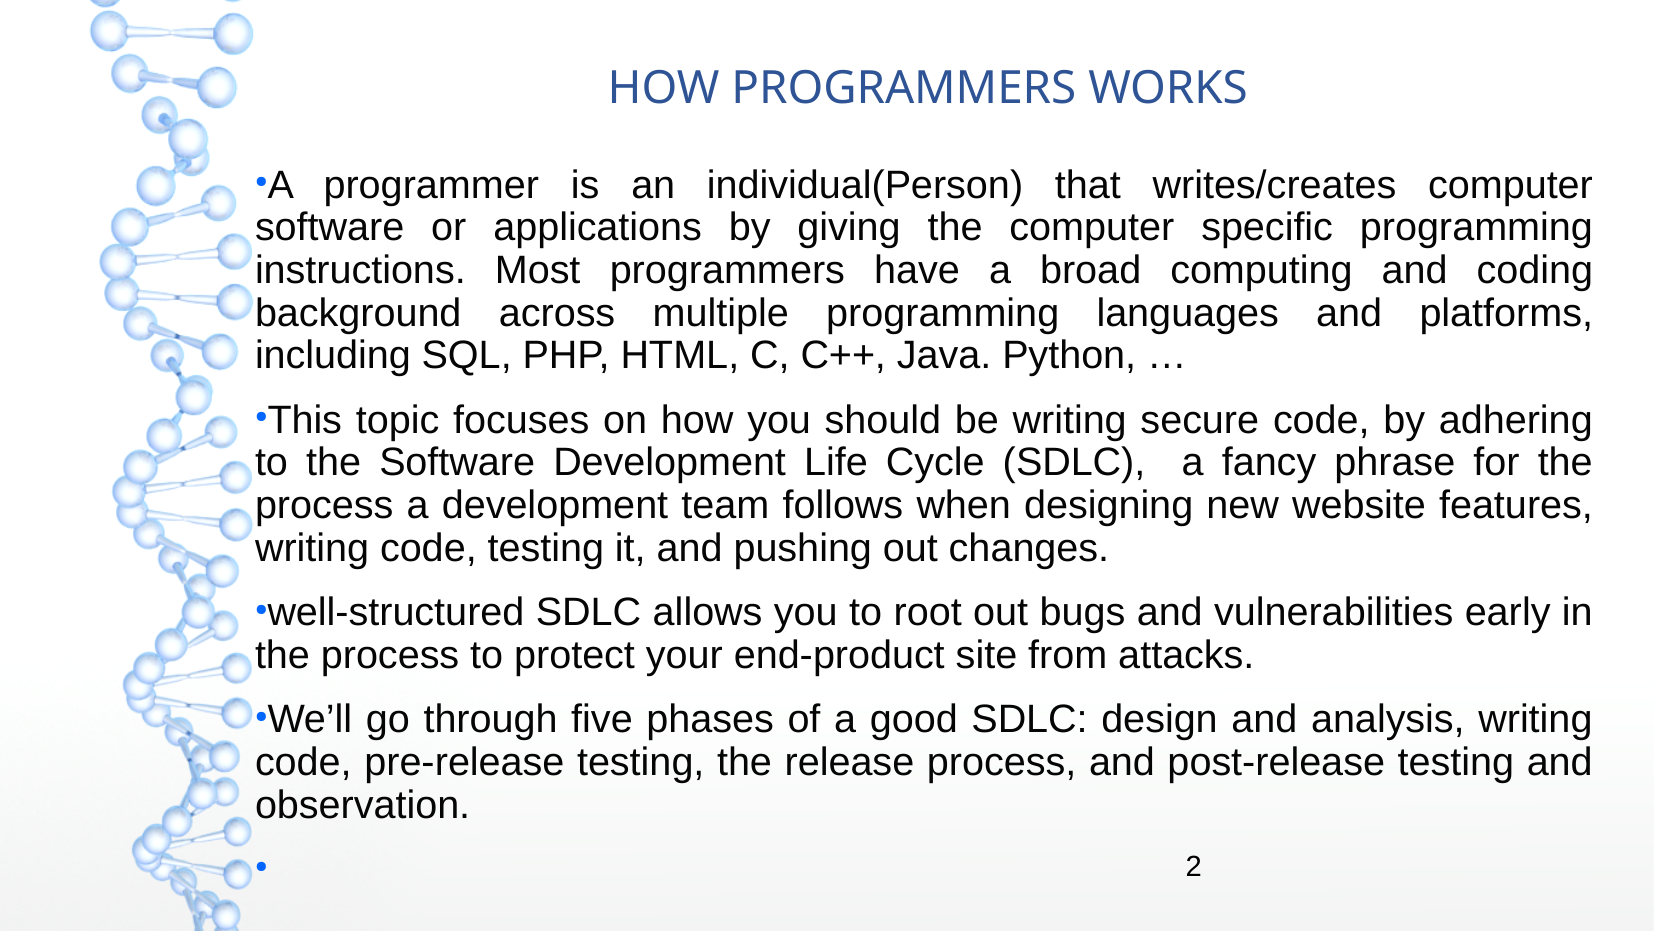

# how programmers works
A programmer is an individual(Person) that writes/creates computer software or applications by giving the computer specific programming instructions. Most programmers have a broad computing and coding background across multiple programming languages and platforms, including SQL, PHP, HTML, C, C++, Java. Python, …
This topic focuses on how you should be writing secure code, by adhering to the Software Development Life Cycle (SDLC), a fancy phrase for the process a development team follows when designing new website features, writing code, testing it, and pushing out changes.
well-structured SDLC allows you to root out bugs and vulnerabilities early in the process to protect your end-product site from attacks.
We’ll go through five phases of a good SDLC: design and analysis, writing code, pre-release testing, the release process, and post-release testing and observation.